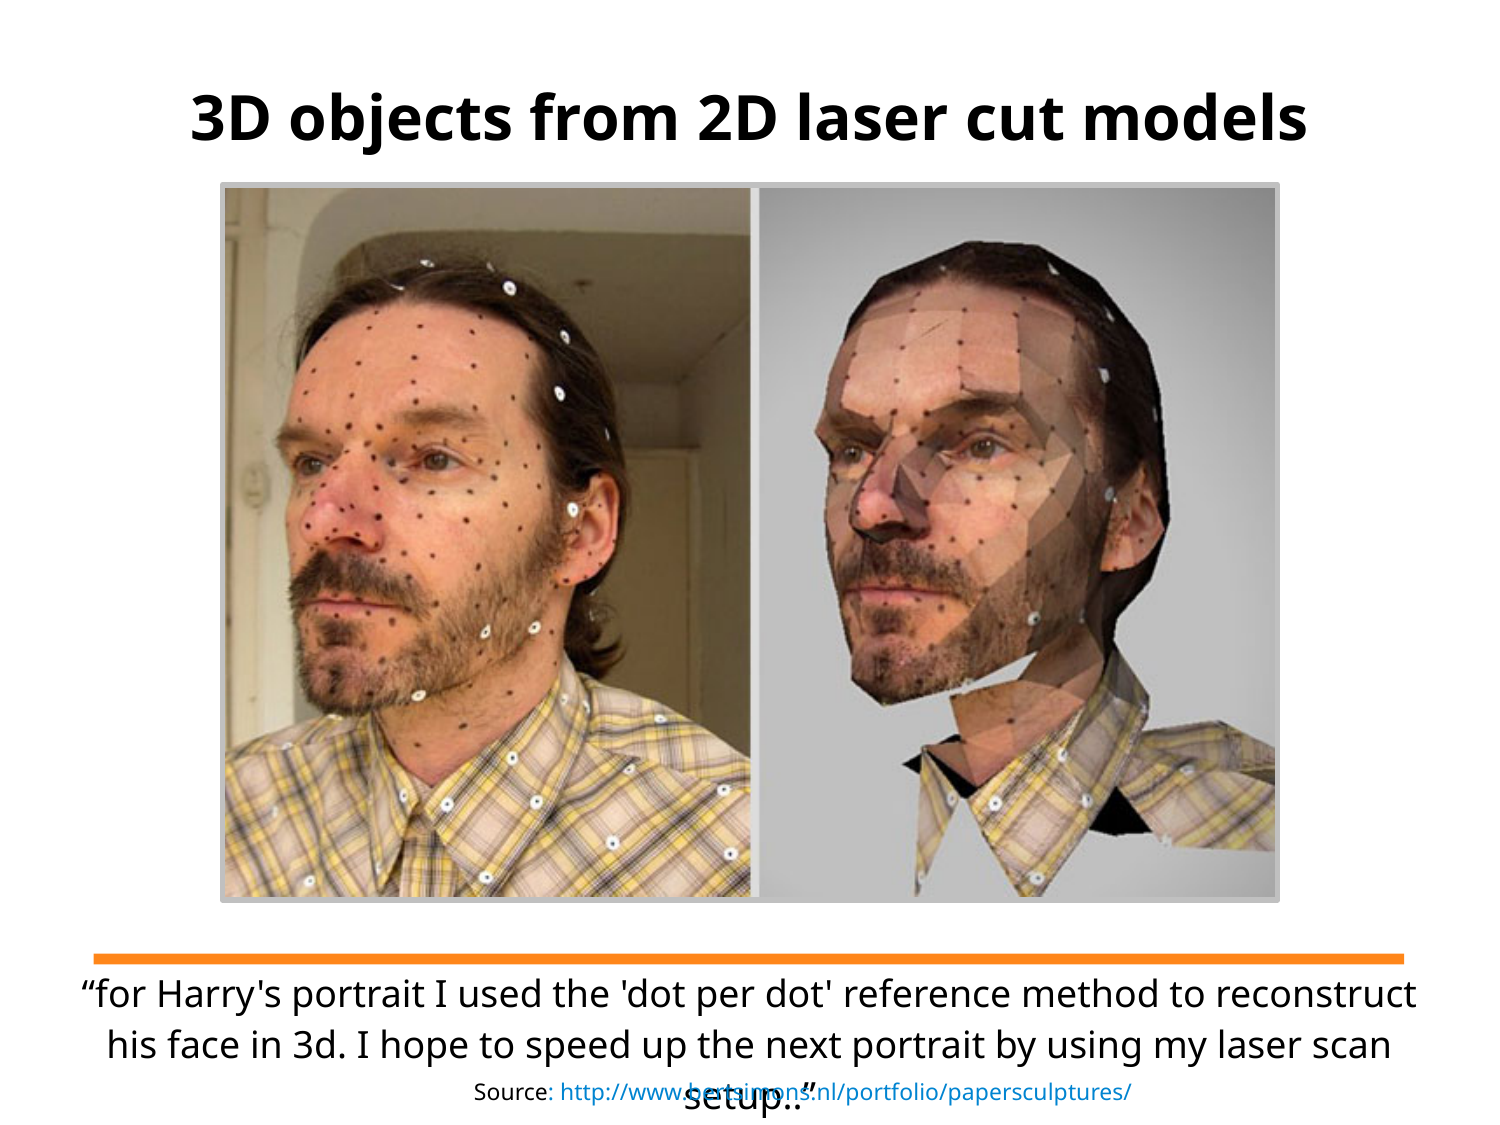

# 3D objects from 2D laser cut models
“for Harry's portrait I used the 'dot per dot' reference method to reconstruct his face in 3d. I hope to speed up the next portrait by using my laser scan setup..”
Source: http://www.bertsimons.nl/portfolio/papersculptures/